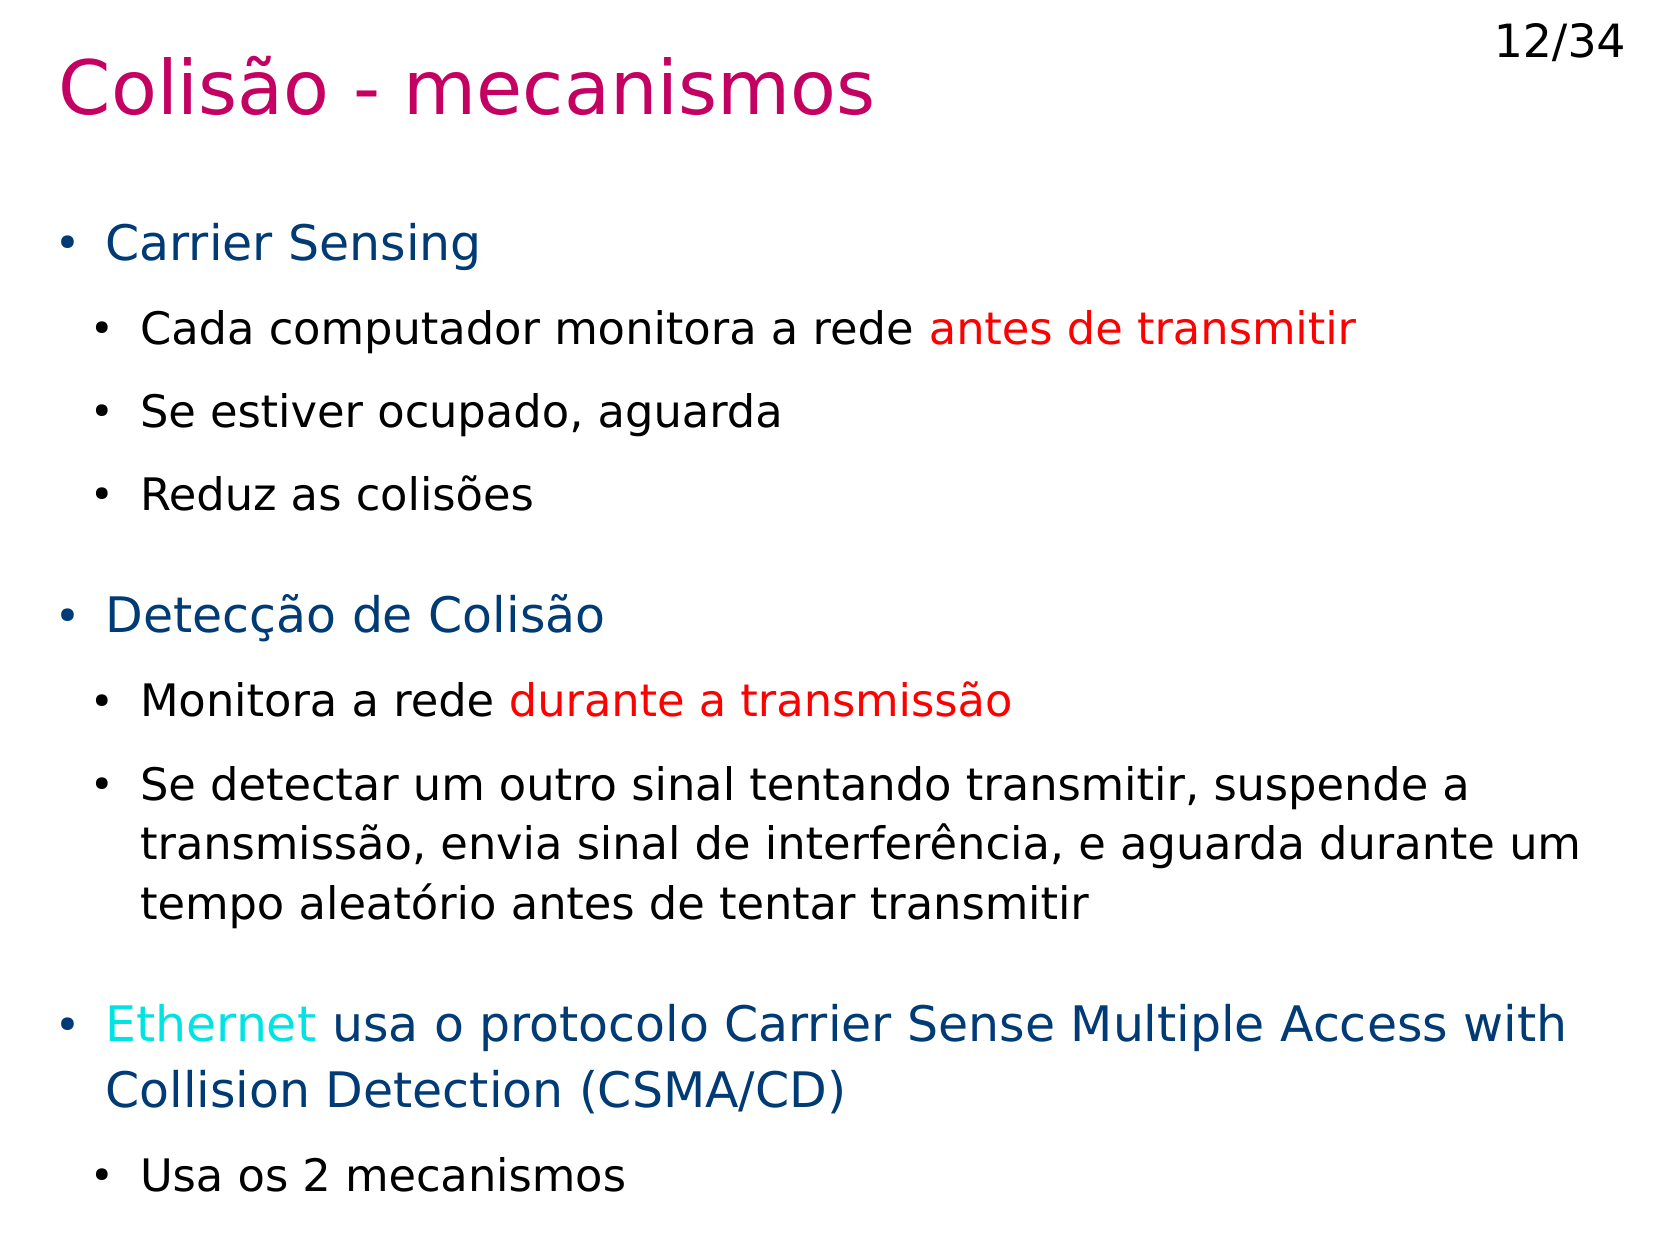

12
# Colisão - mecanismos
Carrier Sensing
Cada computador monitora a rede antes de transmitir
Se estiver ocupado, aguarda
Reduz as colisões
Detecção de Colisão
Monitora a rede durante a transmissão
Se detectar um outro sinal tentando transmitir, suspende a transmissão, envia sinal de interferência, e aguarda durante um tempo aleatório antes de tentar transmitir
Ethernet usa o protocolo Carrier Sense Multiple Access with Collision Detection (CSMA/CD)
Usa os 2 mecanismos